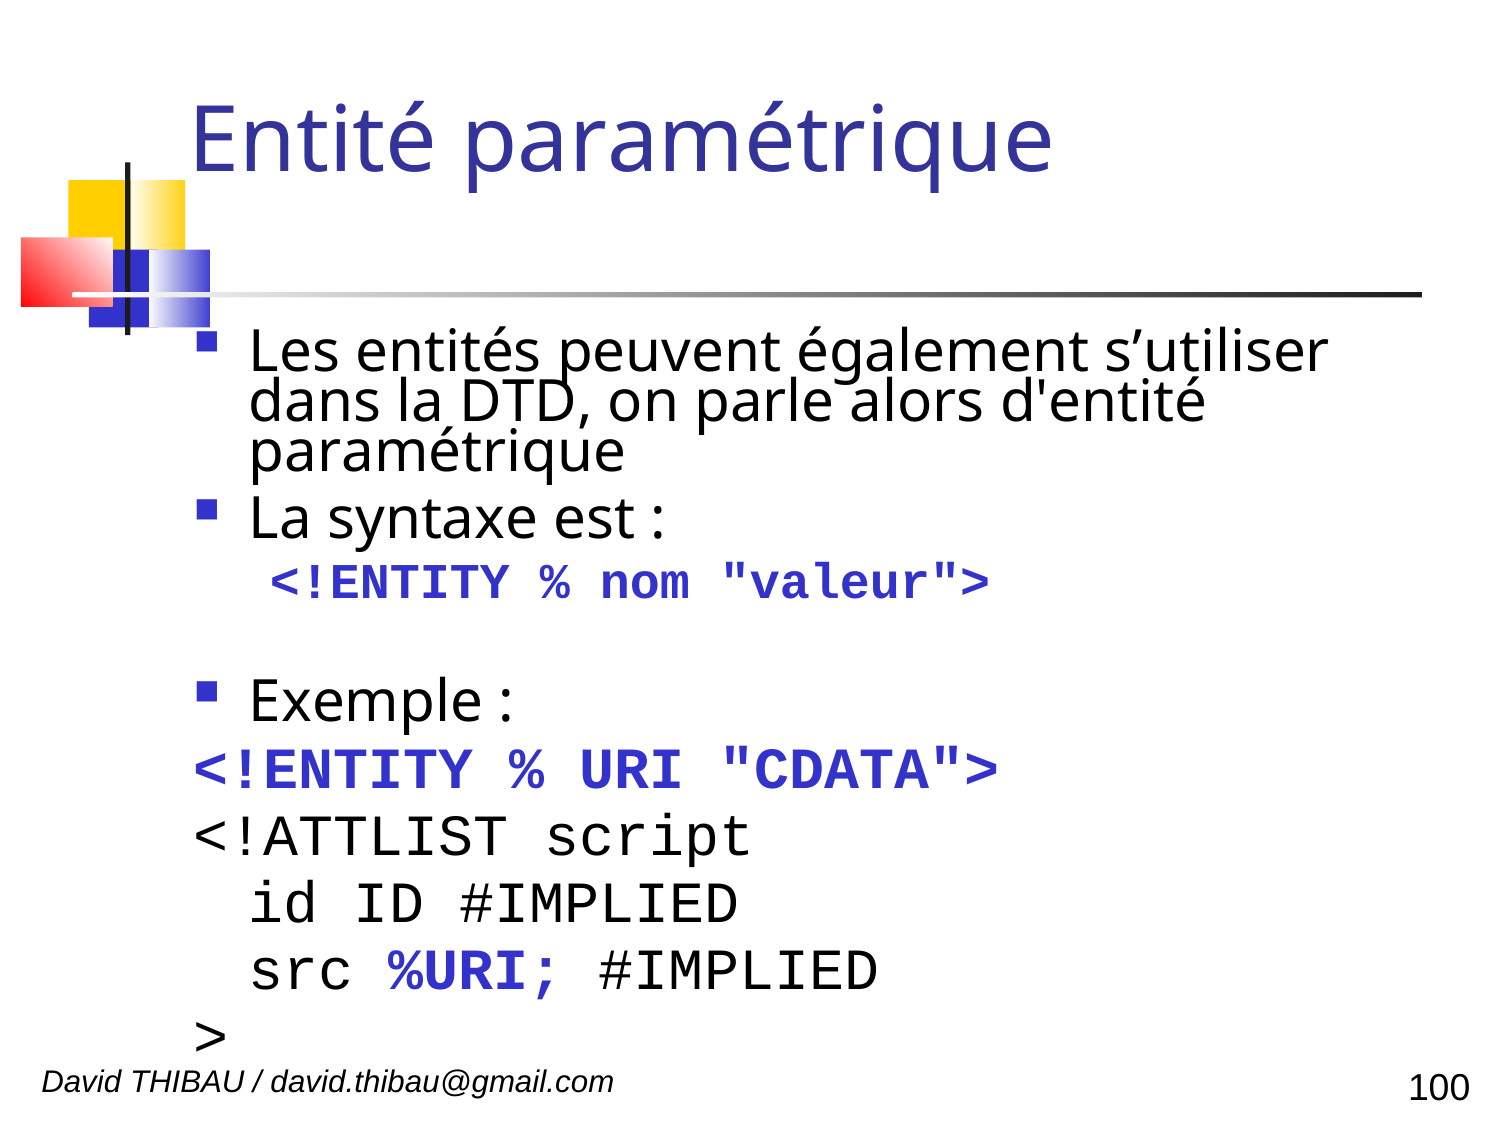

# Entité paramétrique
Les entités peuvent également s’utiliser dans la DTD, on parle alors d'entité paramétrique
La syntaxe est :
<!ENTITY % nom "valeur">
Exemple :
<!ENTITY % URI "CDATA">
<!ATTLIST script
	id ID #IMPLIED
	src %URI; #IMPLIED
>